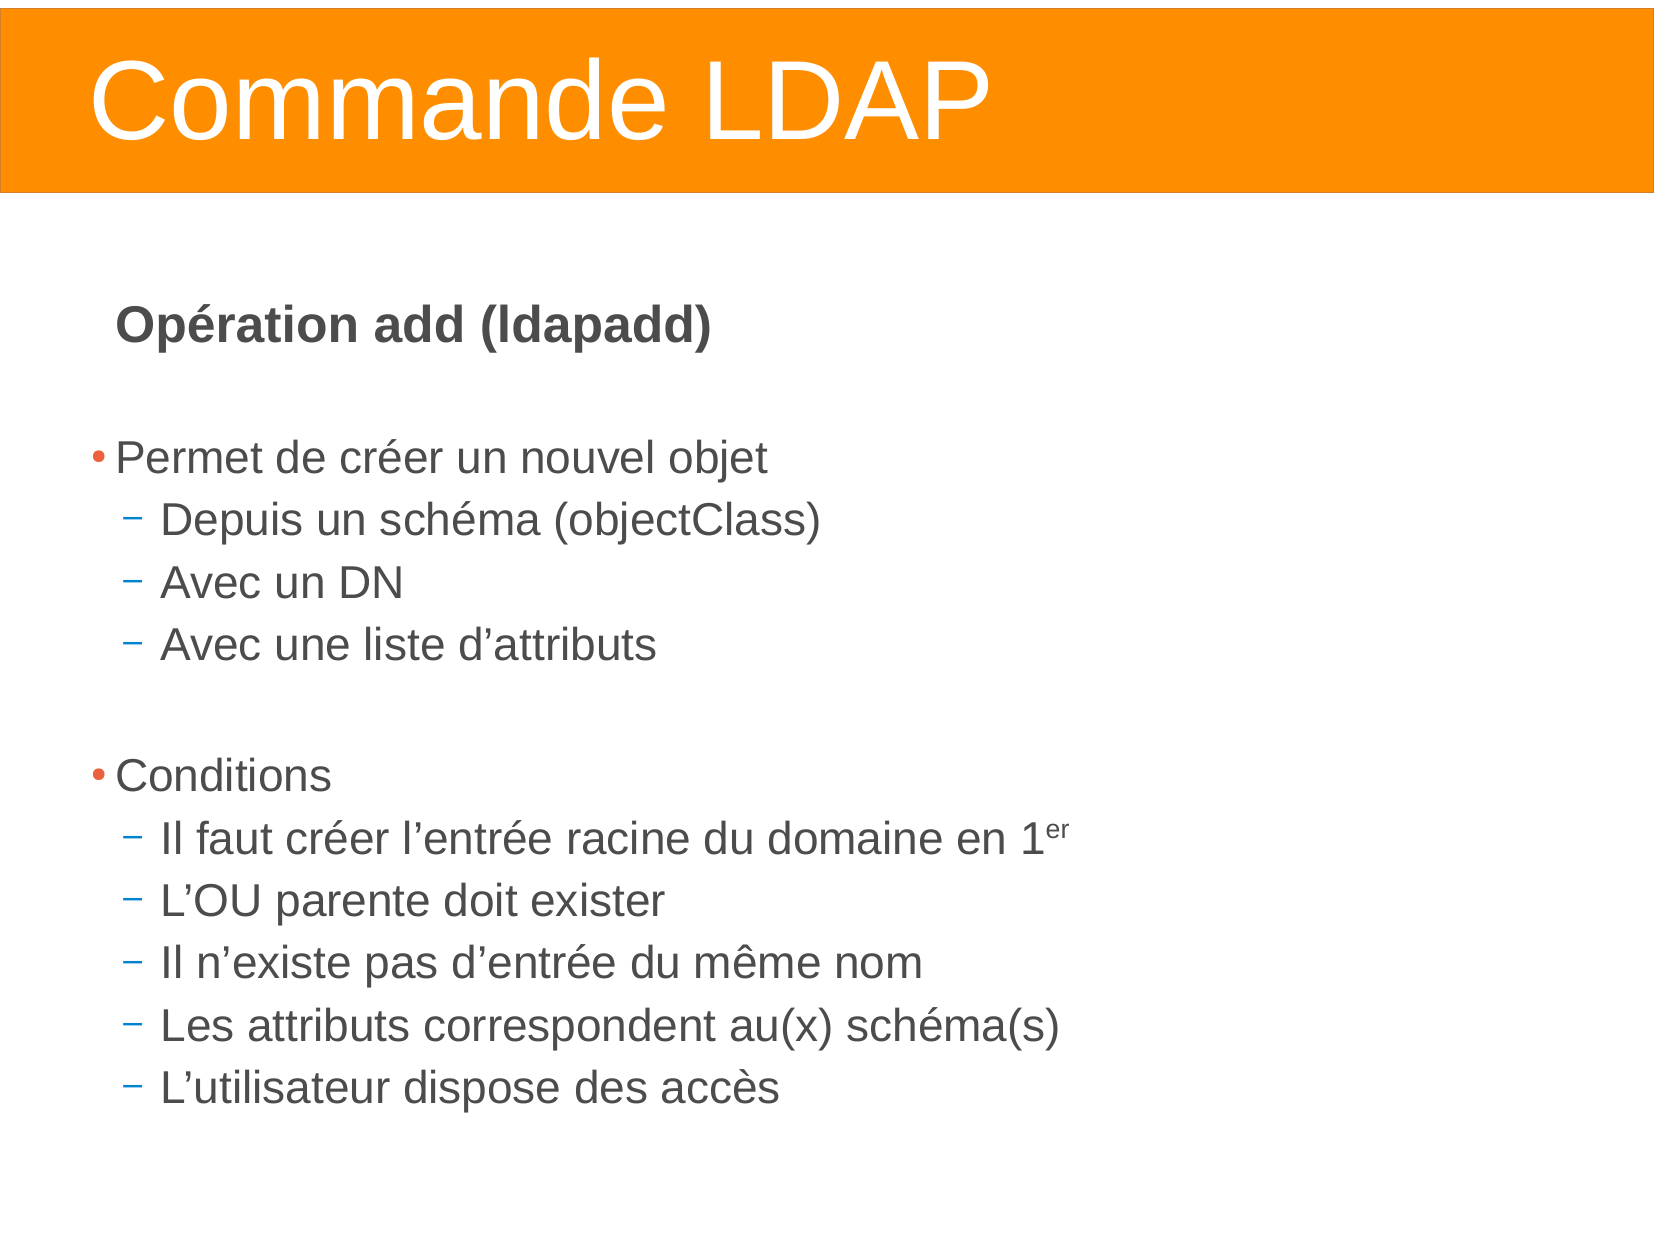

Commande LDAP
# Opération add (ldapadd)
Permet de créer un nouvel objet
 Depuis un schéma (objectClass)
 Avec un DN
 Avec une liste d’attributs
Conditions
 Il faut créer l’entrée racine du domaine en 1er
 L’OU parente doit exister
 Il n’existe pas d’entrée du même nom
 Les attributs correspondent au(x) schéma(s)
 L’utilisateur dispose des accès